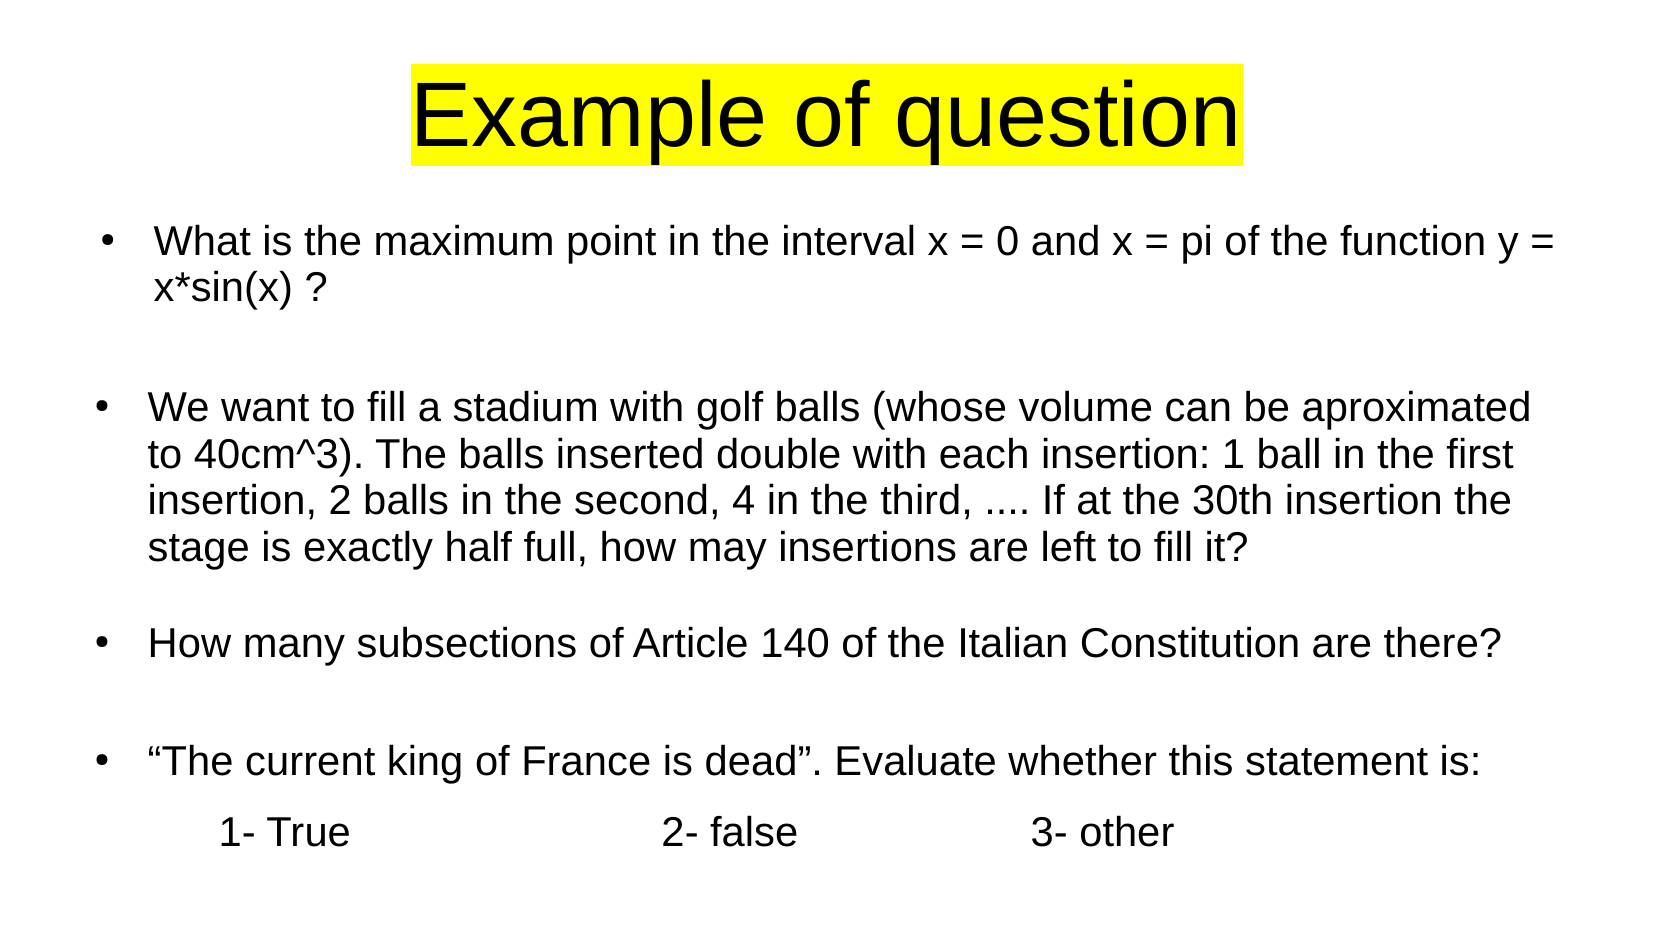

# Example of question
What is the maximum point in the interval x = 0 and x = pi of the function y = x*sin(x) ?
We want to fill a stadium with golf balls (whose volume can be aproximated to 40cm^3). The balls inserted double with each insertion: 1 ball in the first insertion, 2 balls in the second, 4 in the third, .... If at the 30th insertion the stage is exactly half full, how may insertions are left to fill it?
How many subsections of Article 140 of the Italian Constitution are there?
“The current king of France is dead”. Evaluate whether this statement is:
1- True					2- false				3- other